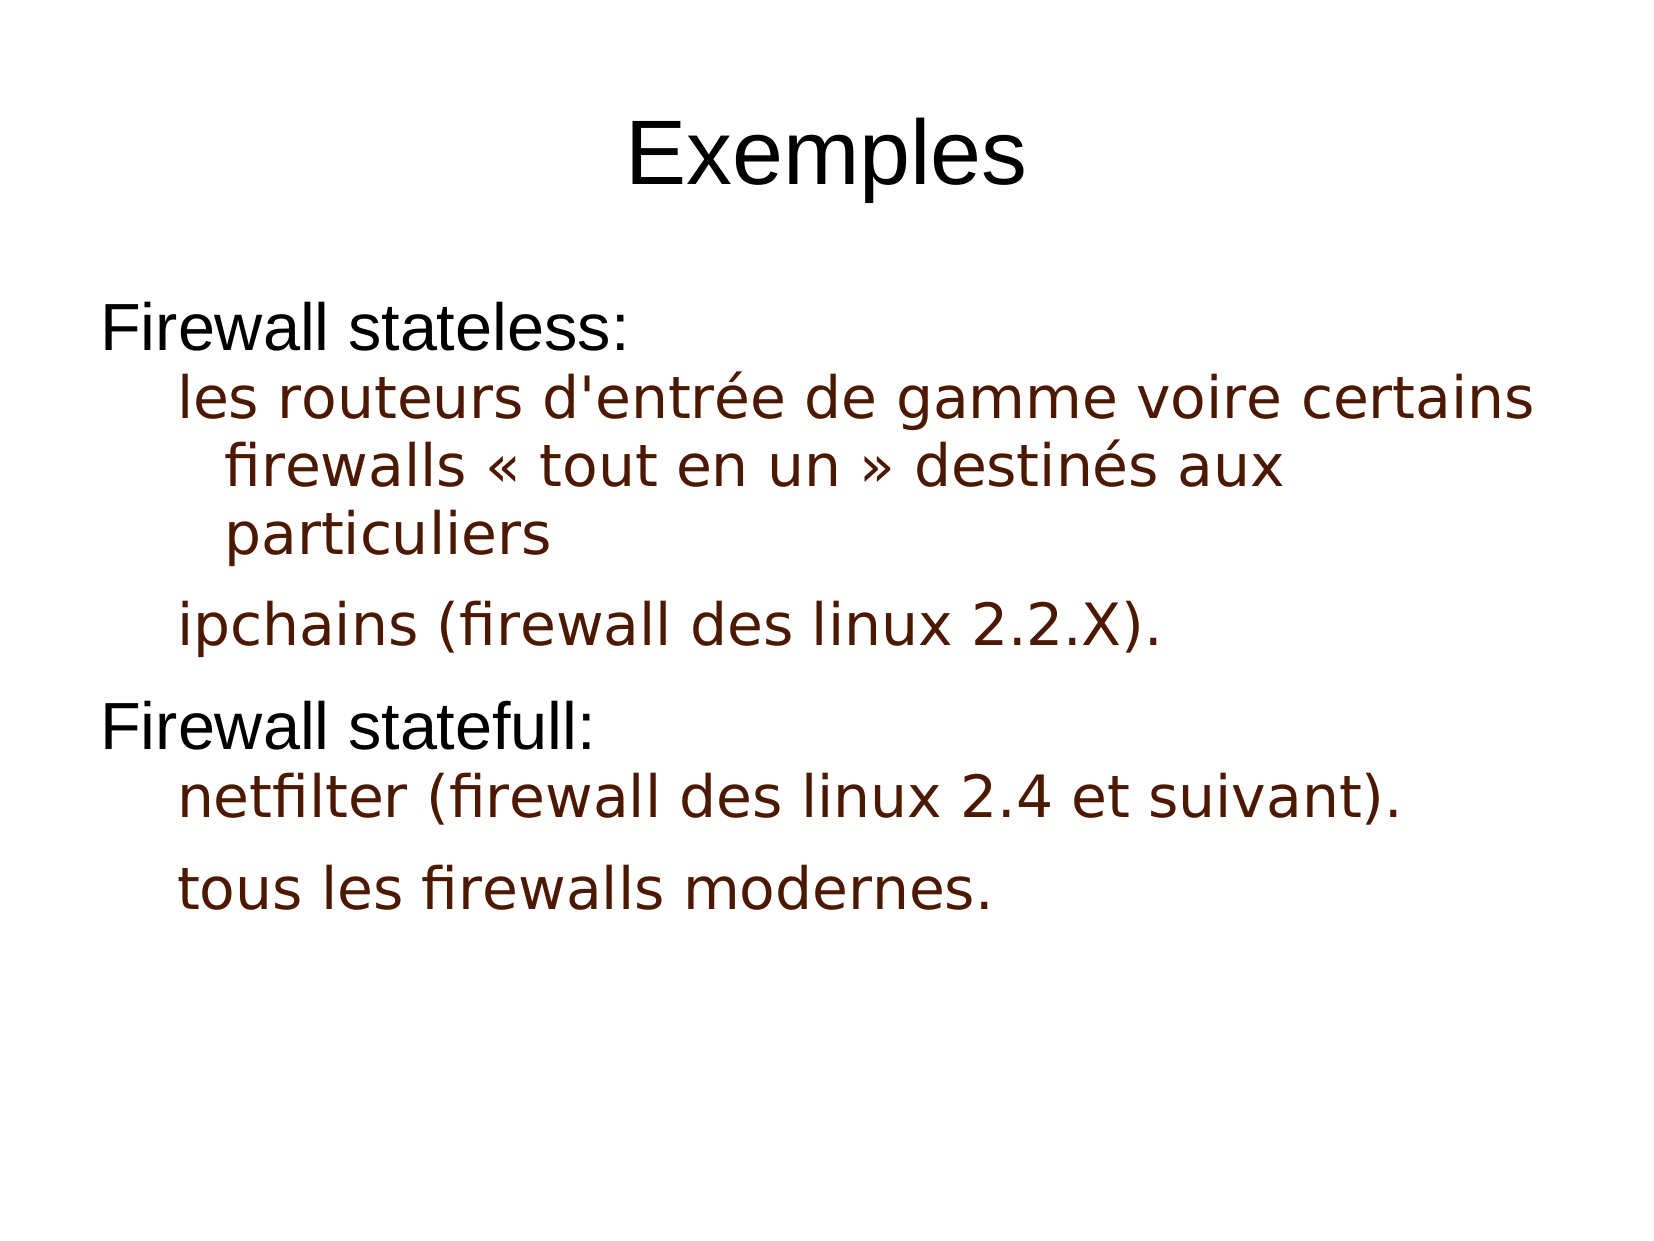

# Exemples
Firewall stateless:
les routeurs d'entrée de gamme voire certains firewalls « tout en un » destinés aux particuliers
ipchains (firewall des linux 2.2.X).
Firewall statefull:
netfilter (firewall des linux 2.4 et suivant).
tous les firewalls modernes.